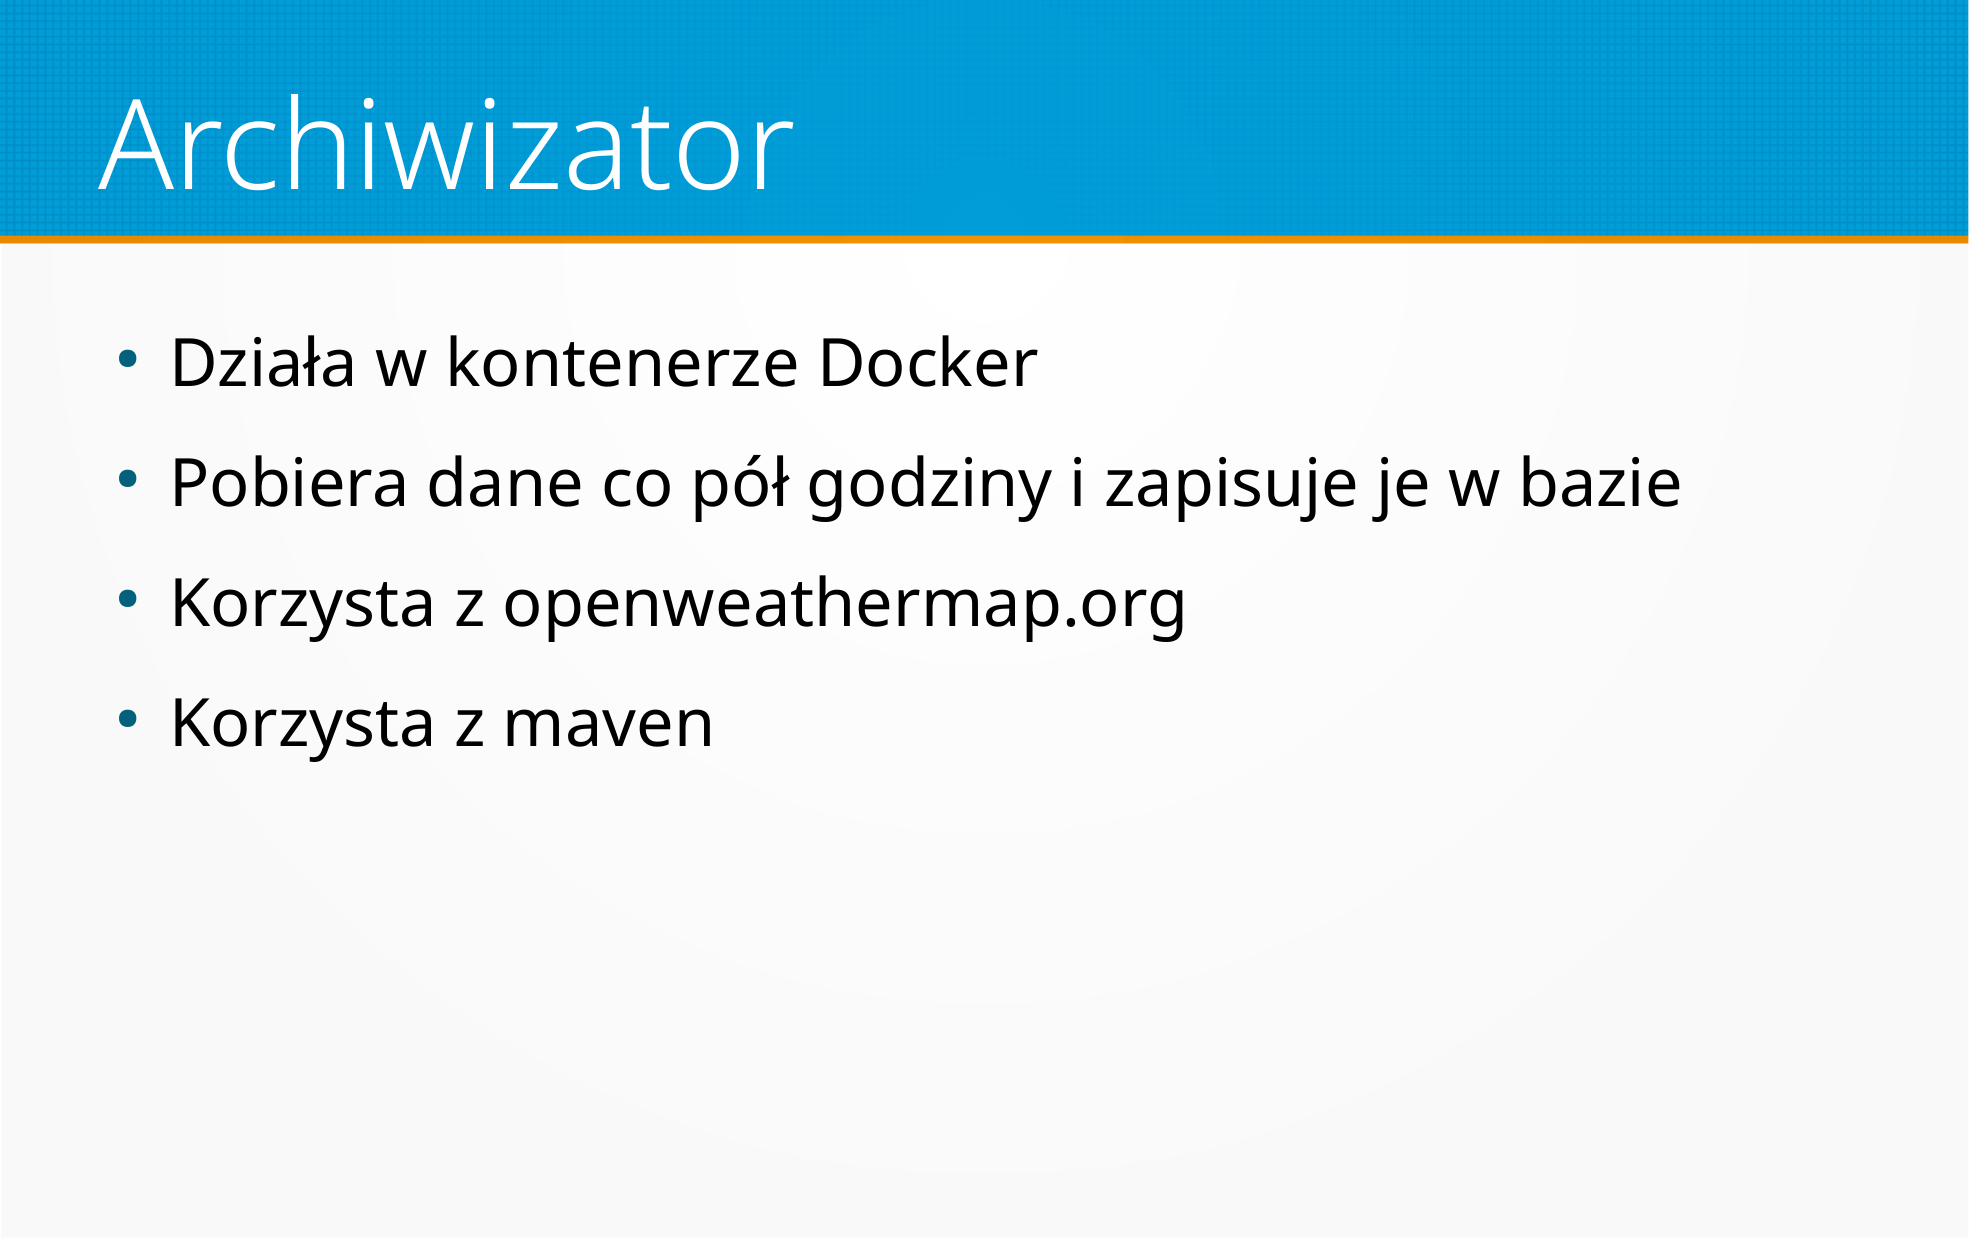

# Archiwizator
Działa w kontenerze Docker
Pobiera dane co pół godziny i zapisuje je w bazie
Korzysta z openweathermap.org
Korzysta z maven